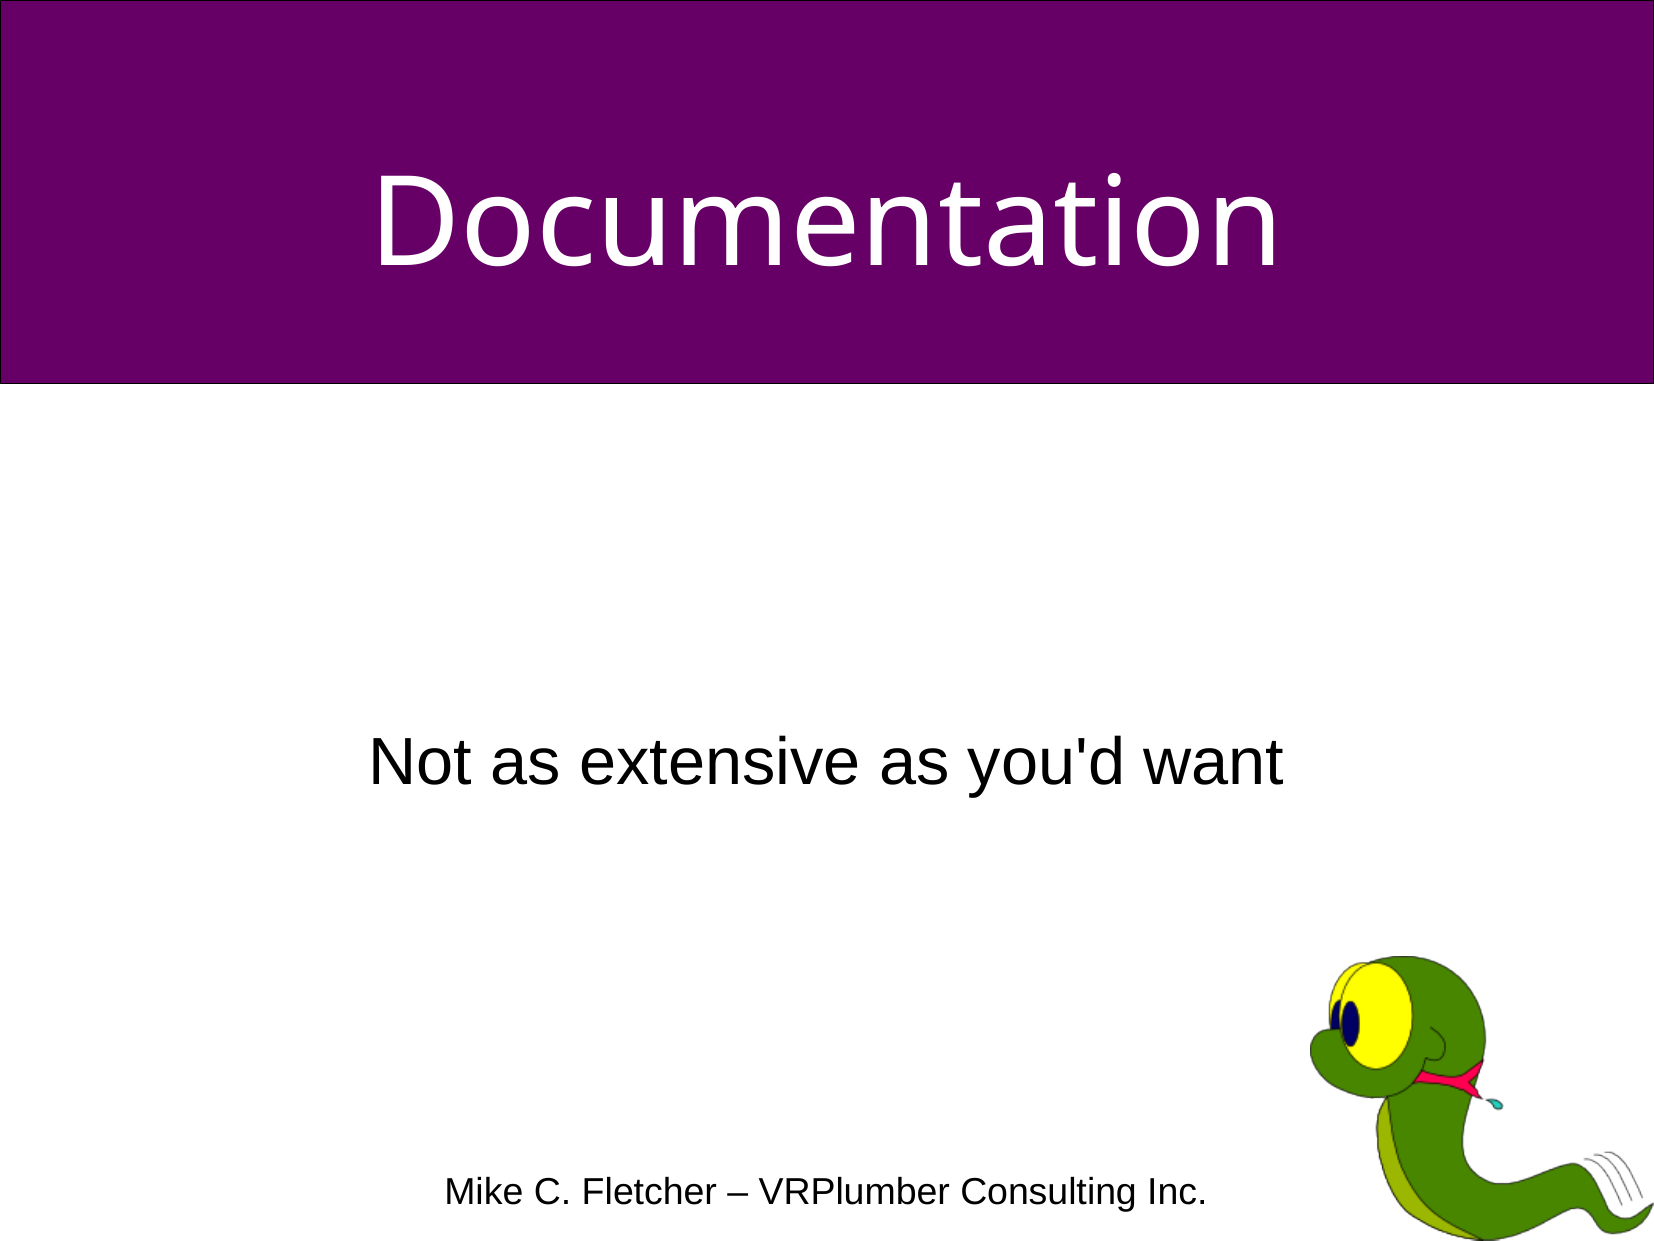

# Documentation
Not as extensive as you'd want